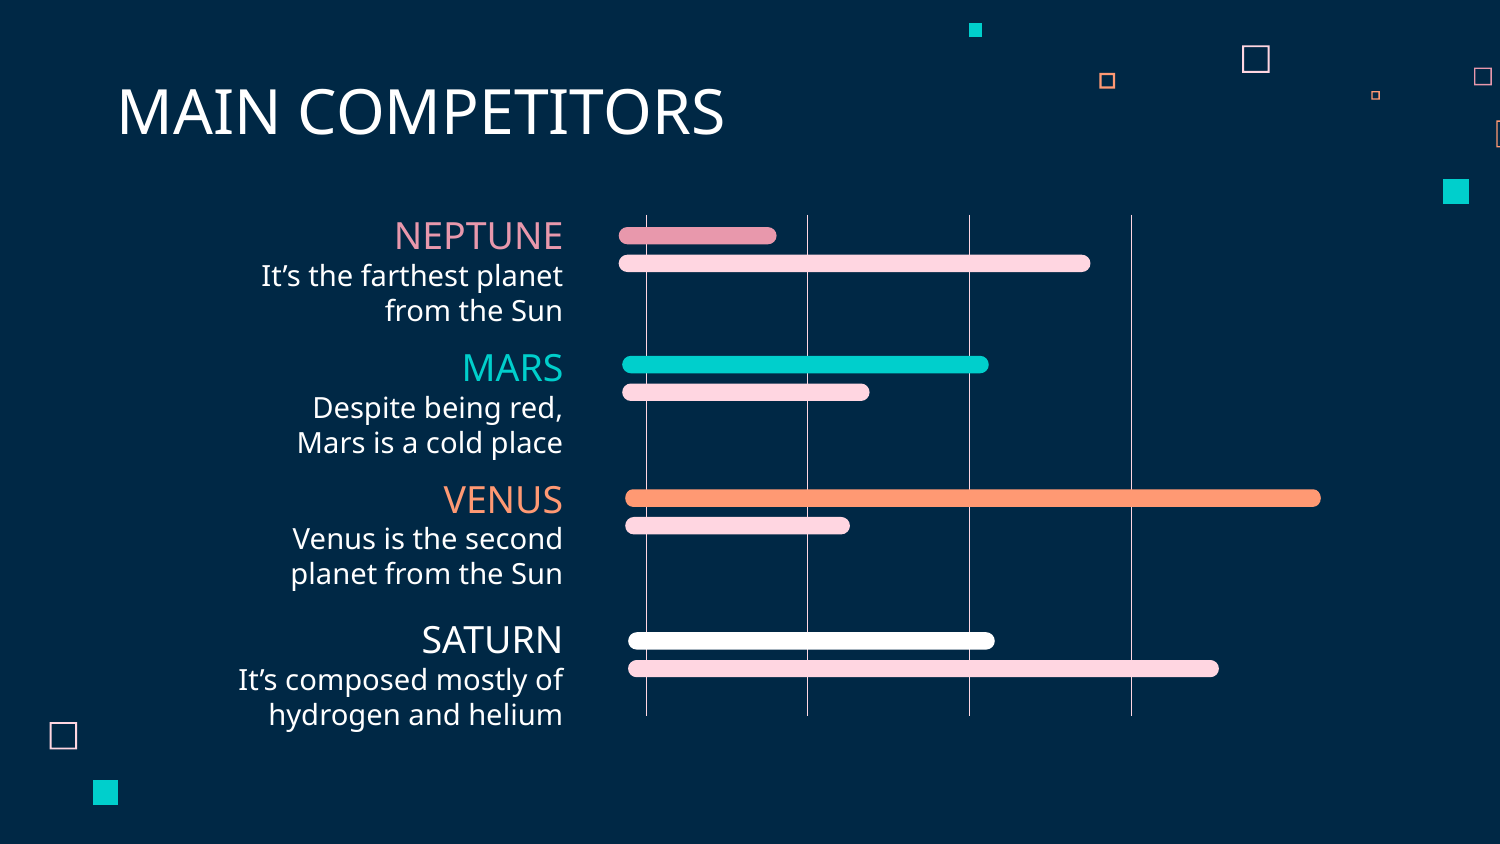

# MAIN COMPETITORS
NEPTUNE
It’s the farthest planet from the Sun
MARS
Despite being red, Mars is a cold place
VENUS
Venus is the second planet from the Sun
SATURN
It’s composed mostly of hydrogen and helium